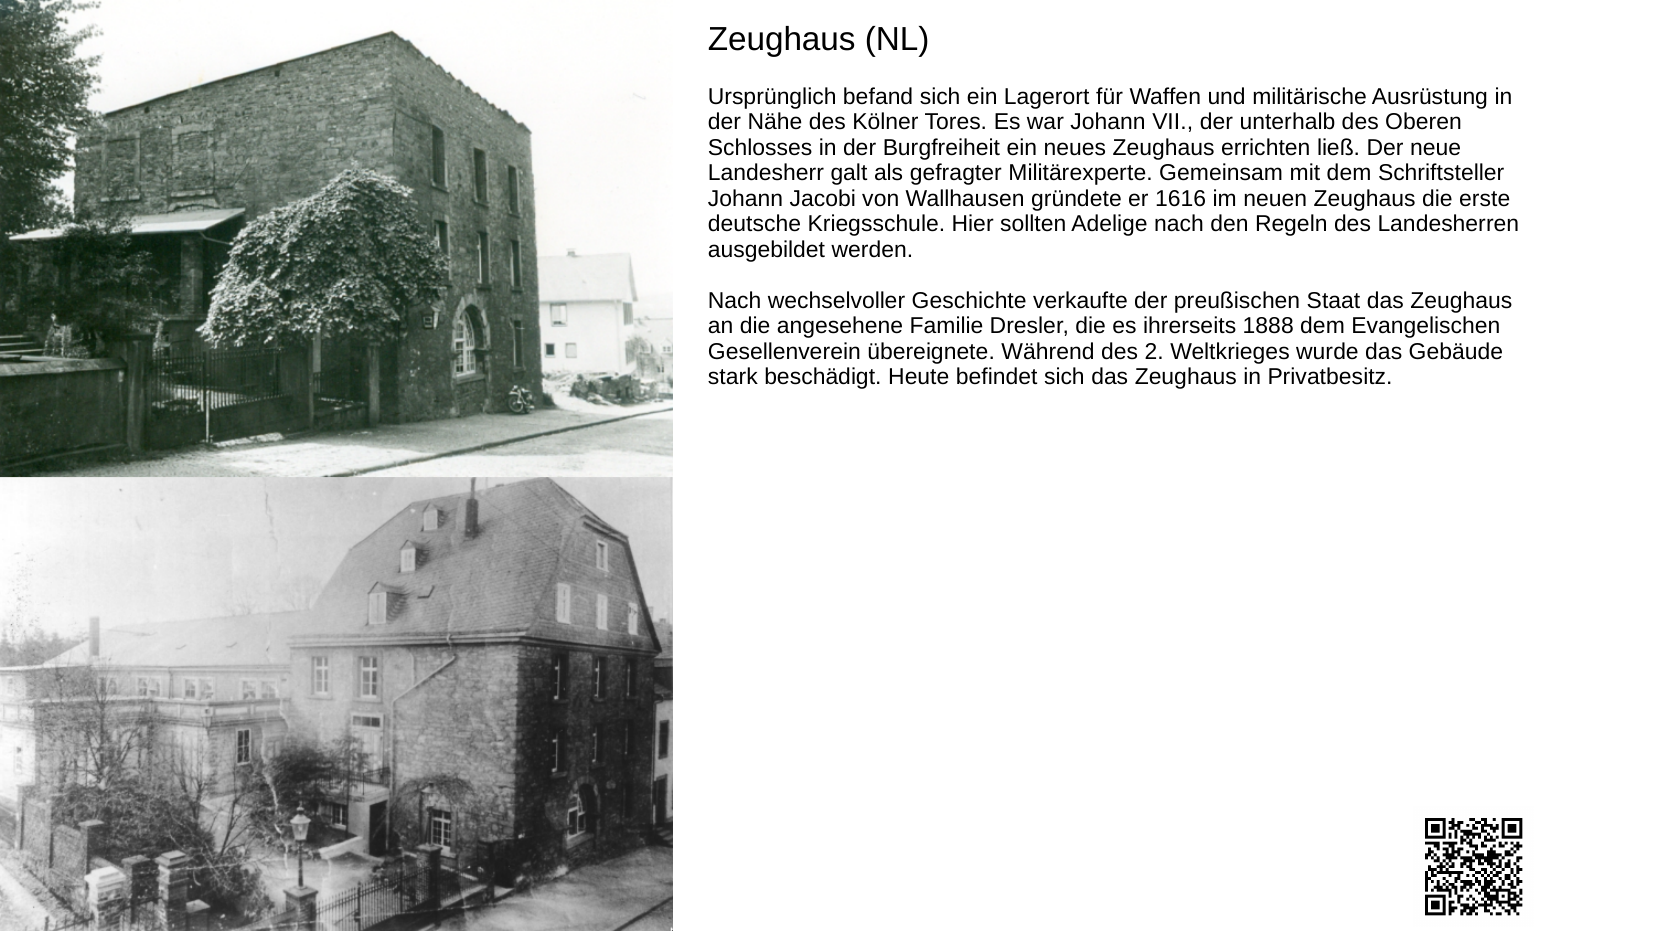

# Zeughaus (NL) Ursprünglich befand sich ein Lagerort für Waffen und militärische Ausrüstung in der Nähe des Kölner Tores. Es war Johann VII., der unterhalb des Oberen Schlosses in der Burgfreiheit ein neues Zeughaus errichten ließ. Der neue Landesherr galt als gefragter Militärexperte. Gemeinsam mit dem Schriftsteller Johann Jacobi von Wallhausen gründete er 1616 im neuen Zeughaus die erste deutsche Kriegsschule. Hier sollten Adelige nach den Regeln des Landesherren ausgebildet werden. Nach wechselvoller Geschichte verkaufte der preußischen Staat das Zeughaus an die angesehene Familie Dresler, die es ihrerseits 1888 dem Evangelischen Gesellenverein übereignete. Während des 2. Weltkrieges wurde das Gebäude stark beschädigt. Heute befindet sich das Zeughaus in Privatbesitz.